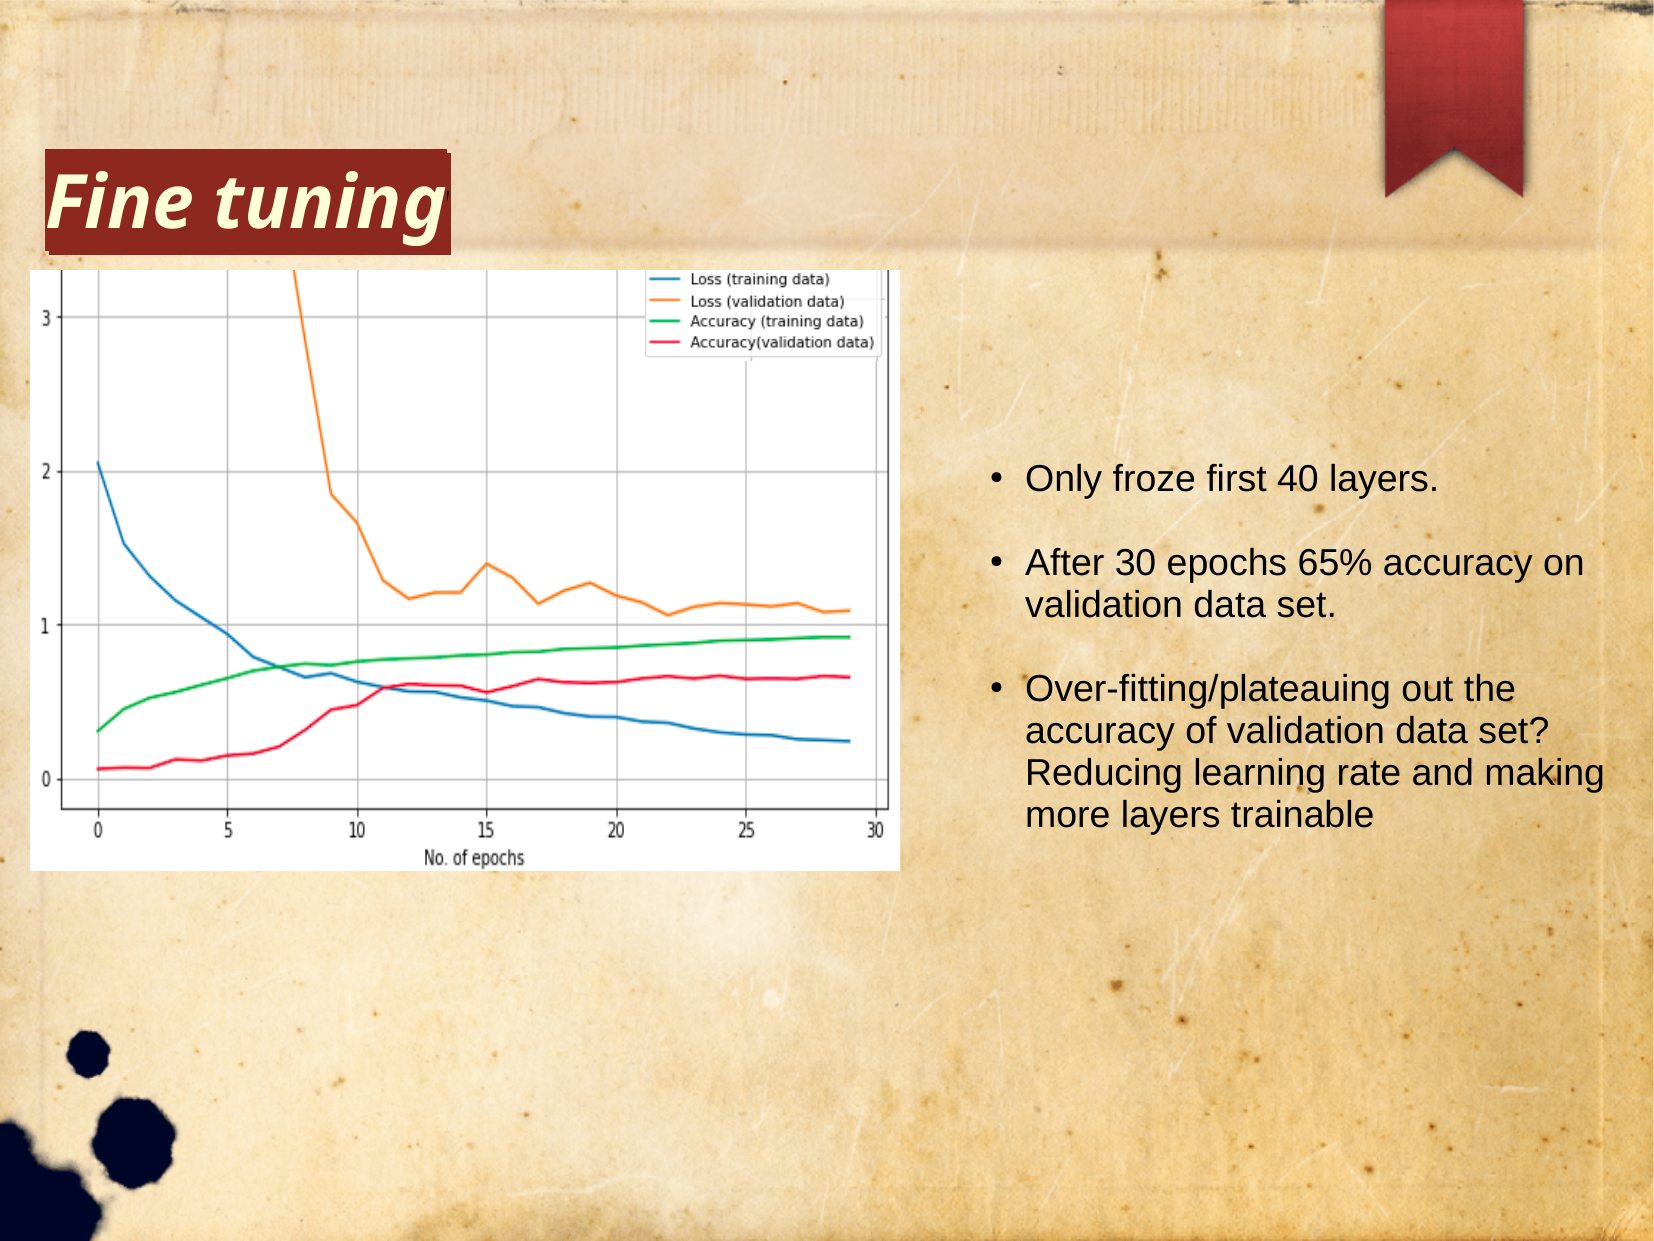

Fine tuning
Only froze first 40 layers.
After 30 epochs 65% accuracy on validation data set.
Over-fitting/plateauing out the accuracy of validation data set? Reducing learning rate and making more layers trainable